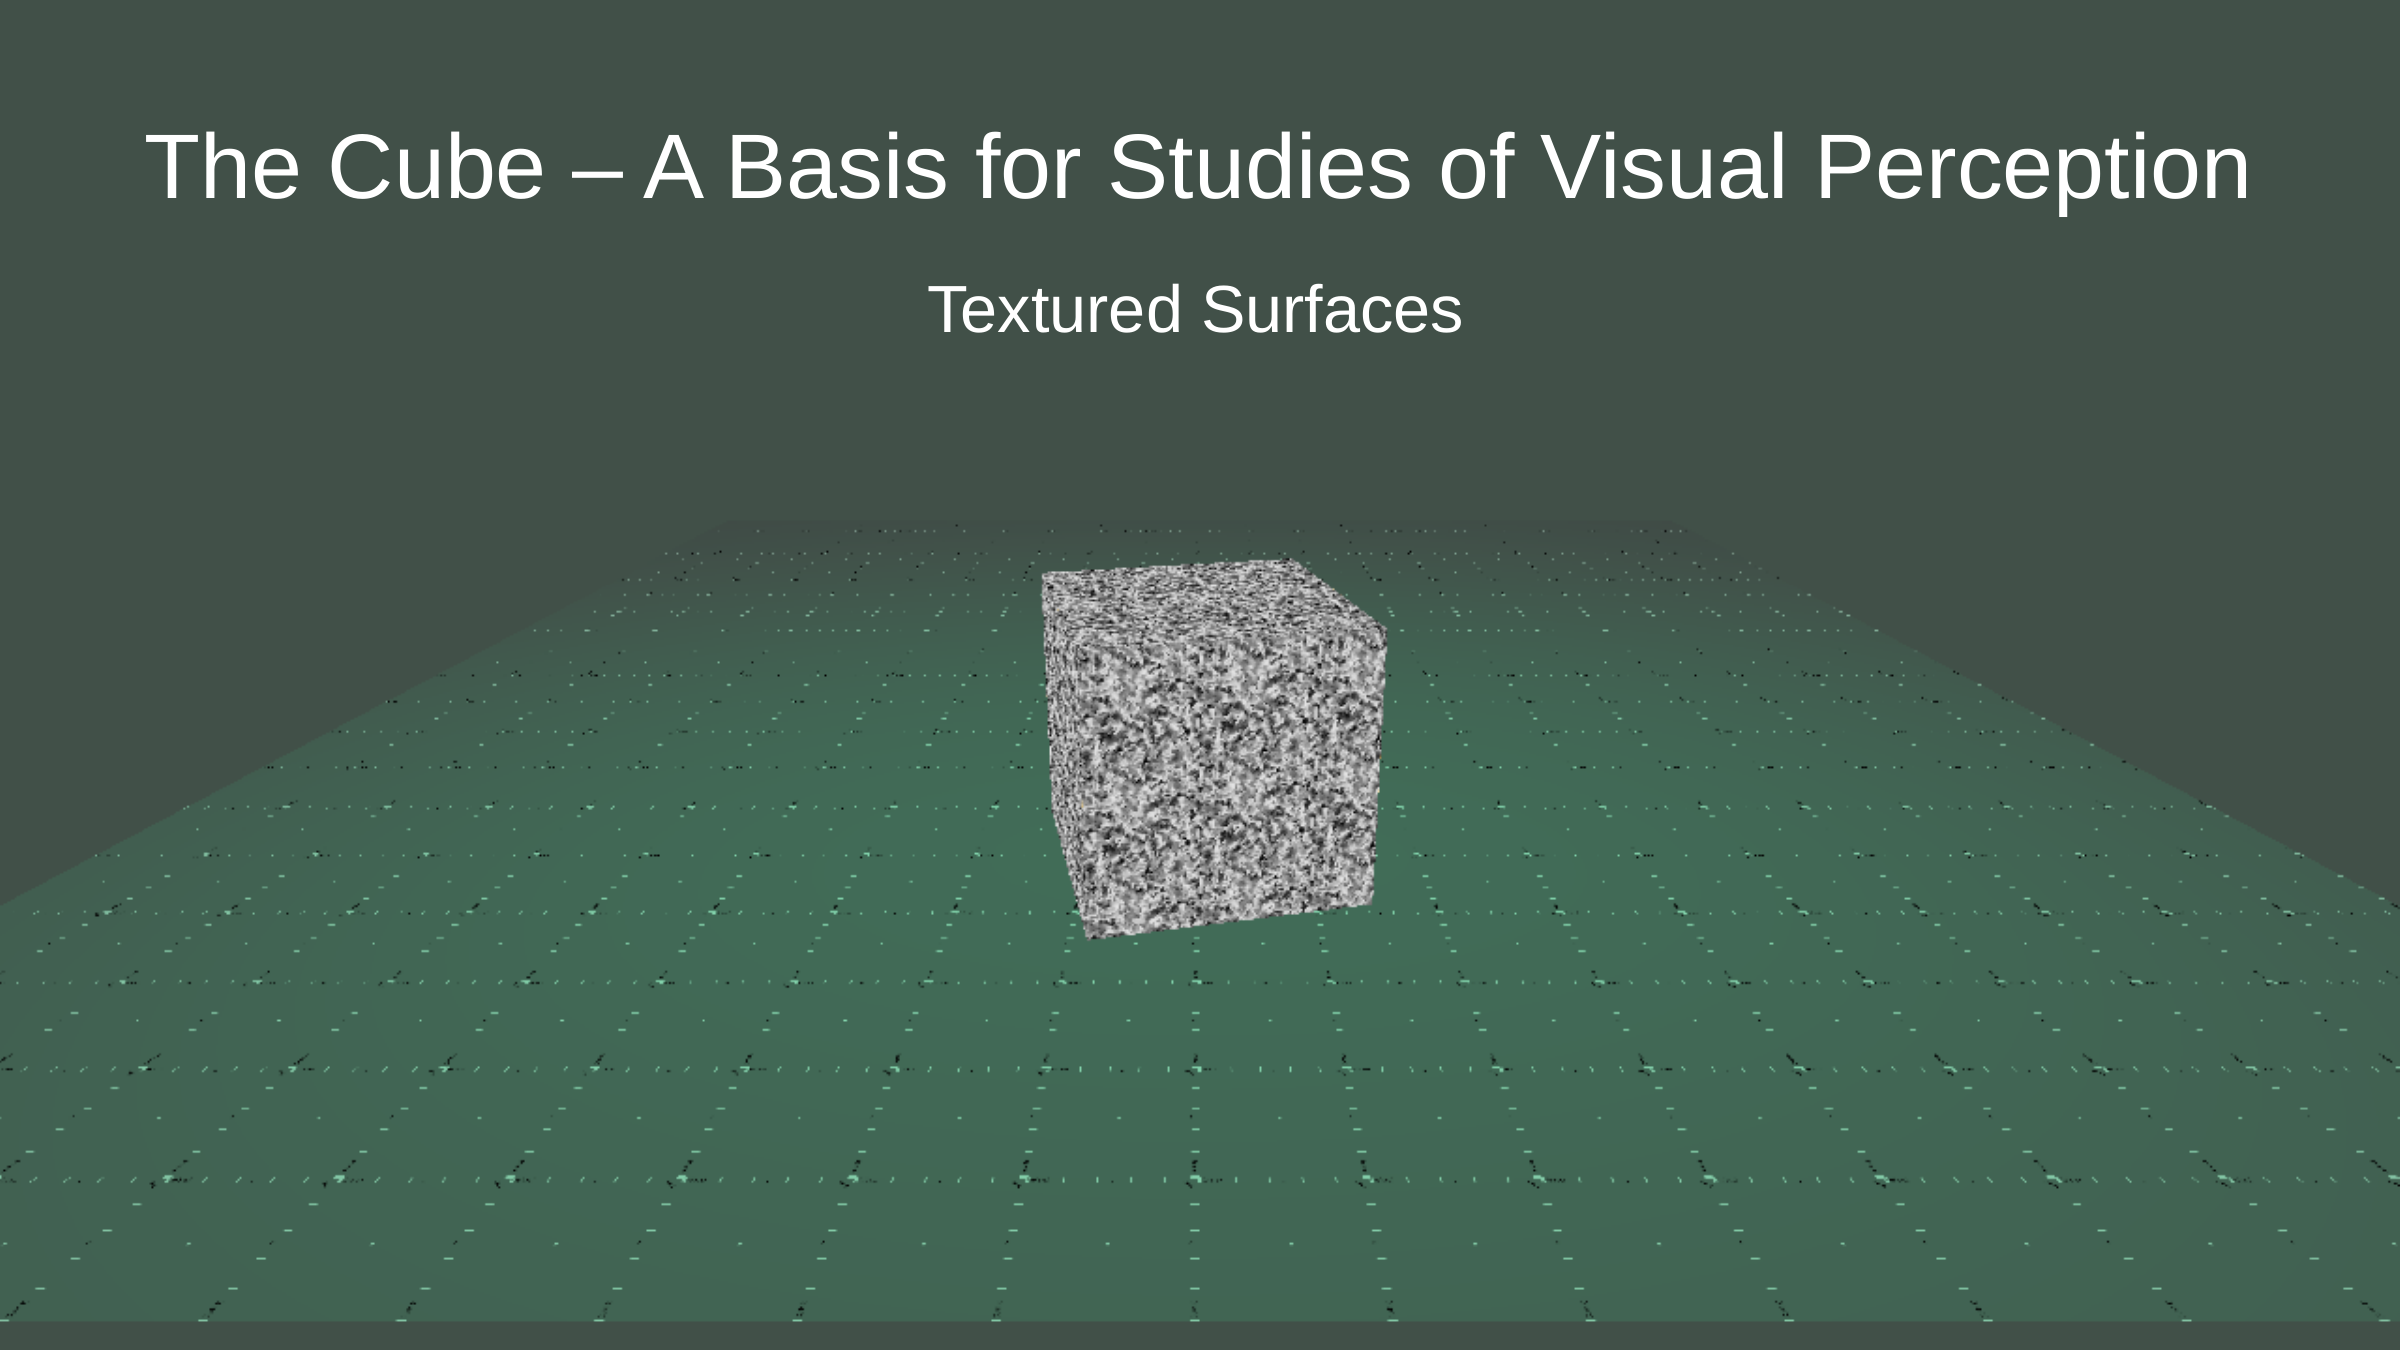

# The Cube – A Basis for Studies of Visual Perception
Textured Surfaces